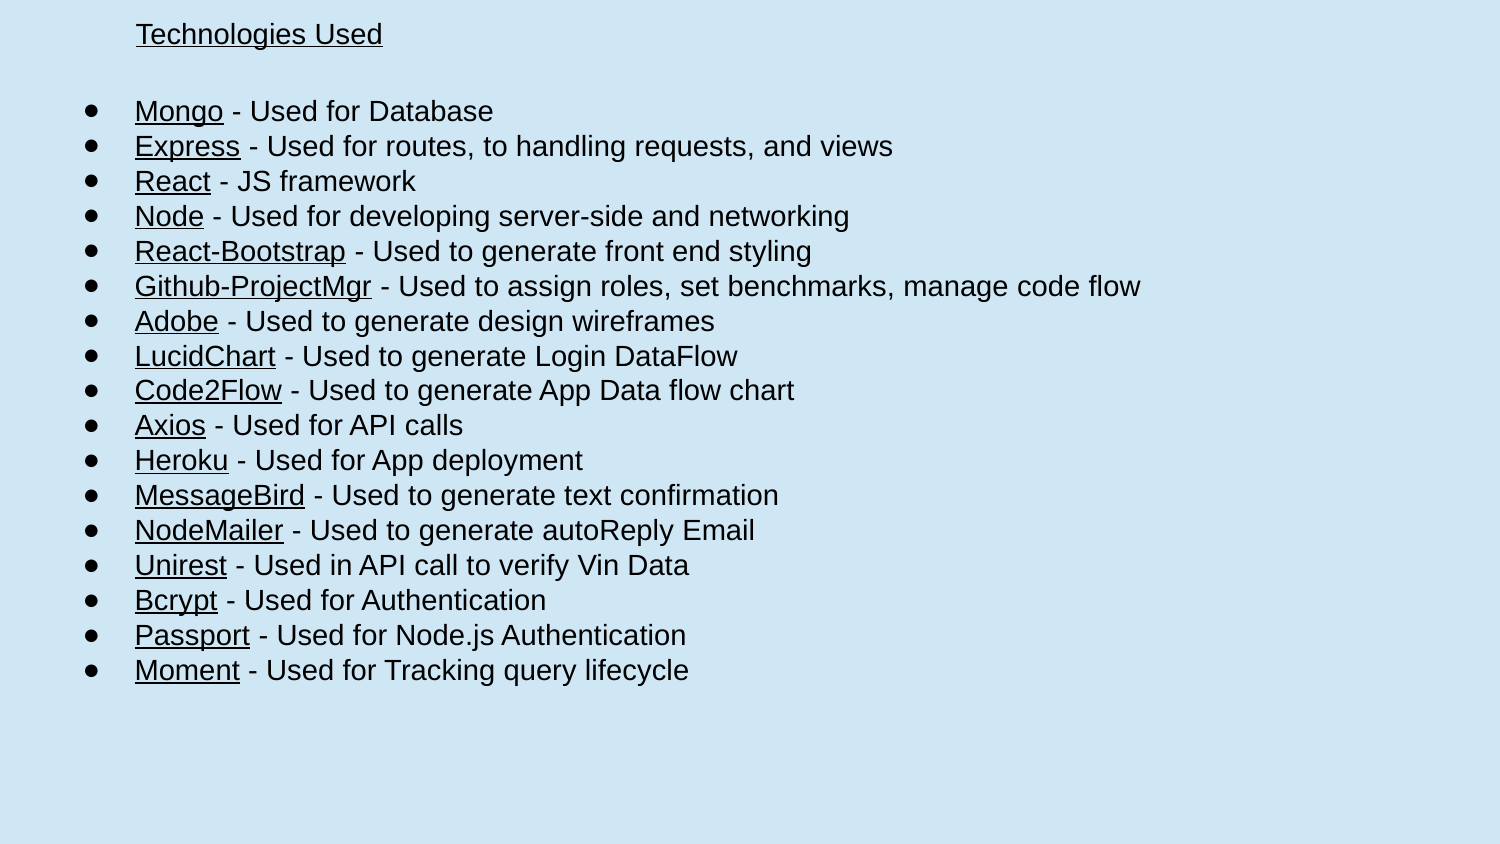

Technologies Used
# Mongo - Used for Database
Express - Used for routes, to handling requests, and views
React - JS framework
Node - Used for developing server-side and networking
React-Bootstrap - Used to generate front end styling
Github-ProjectMgr - Used to assign roles, set benchmarks, manage code flow
Adobe - Used to generate design wireframes
LucidChart - Used to generate Login DataFlow
Code2Flow - Used to generate App Data flow chart
Axios - Used for API calls
Heroku - Used for App deployment
MessageBird - Used to generate text confirmation
NodeMailer - Used to generate autoReply Email
Unirest - Used in API call to verify Vin Data
Bcrypt - Used for Authentication
Passport - Used for Node.js Authentication
Moment - Used for Tracking query lifecycle